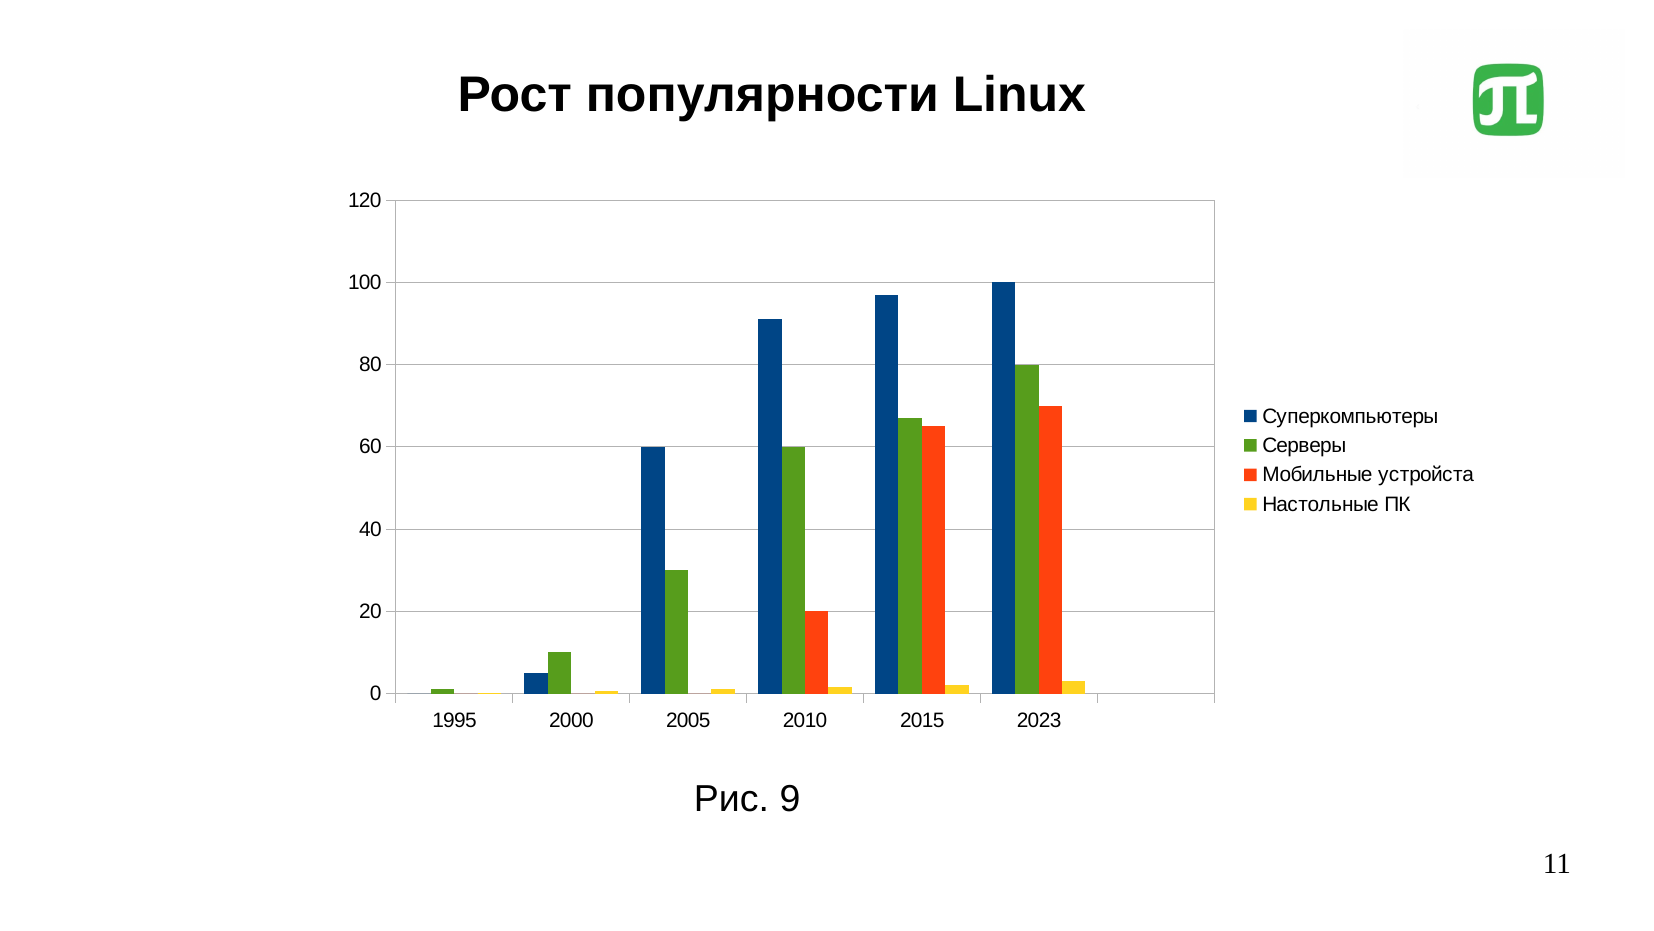

Рост популярности Linux
### Chart
| Category | Суперкомпьютеры | Серверы | Мобильные устройста | Настольные ПК |
|---|---|---|---|---|
| 1995 | 0.0 | 1.0 | 0.0 | 0.1 |
| 2000 | 5.0 | 10.0 | 0.0 | 0.5 |
| 2005 | 60.0 | 30.0 | 0.0 | 1.0 |
| 2010 | 91.0 | 60.0 | 20.0 | 1.5 |
| 2015 | 97.0 | 67.0 | 65.0 | 2.0 |
| 2023 | 100.0 | 80.0 | 70.0 | 3.0 |
| None | None | None | None | None |Рис. 9
11